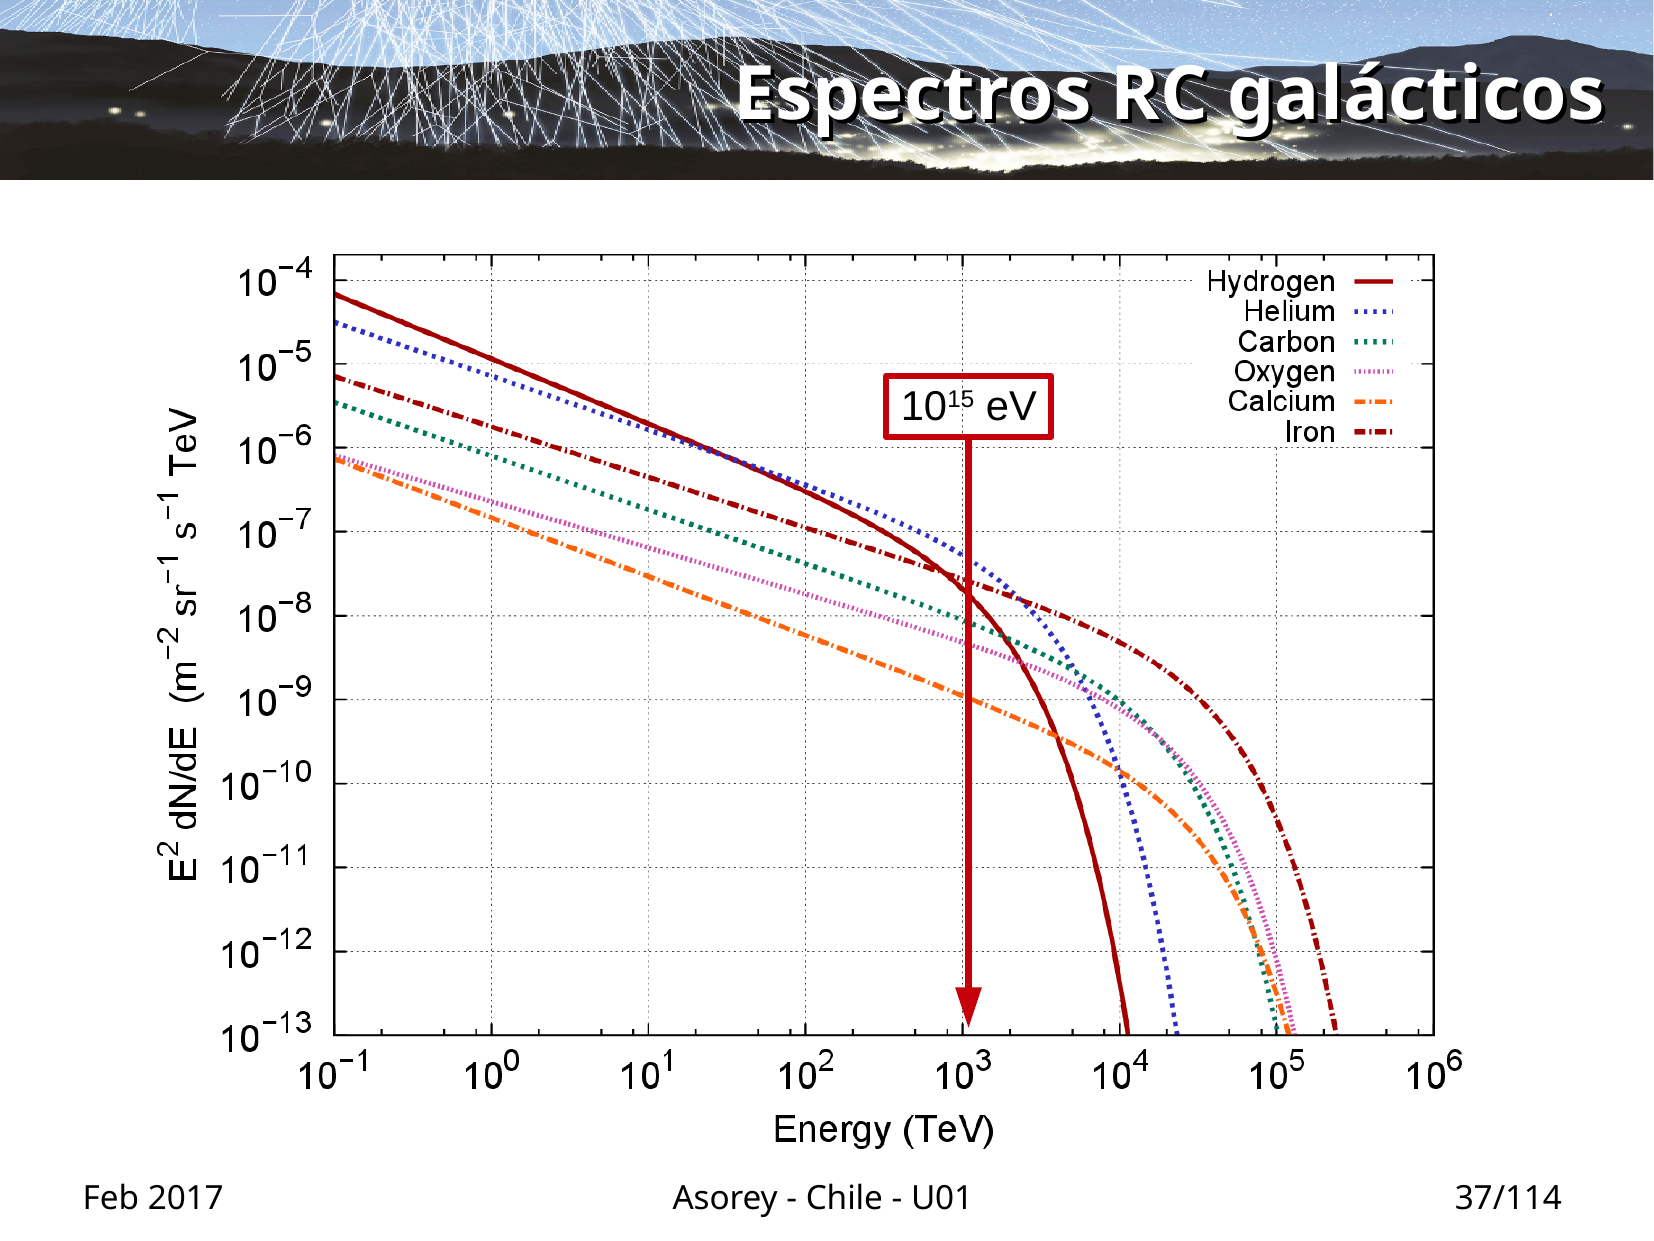

# Espectros RC galácticos
1015 eV
Feb 2017
Asorey - Chile - U01
37